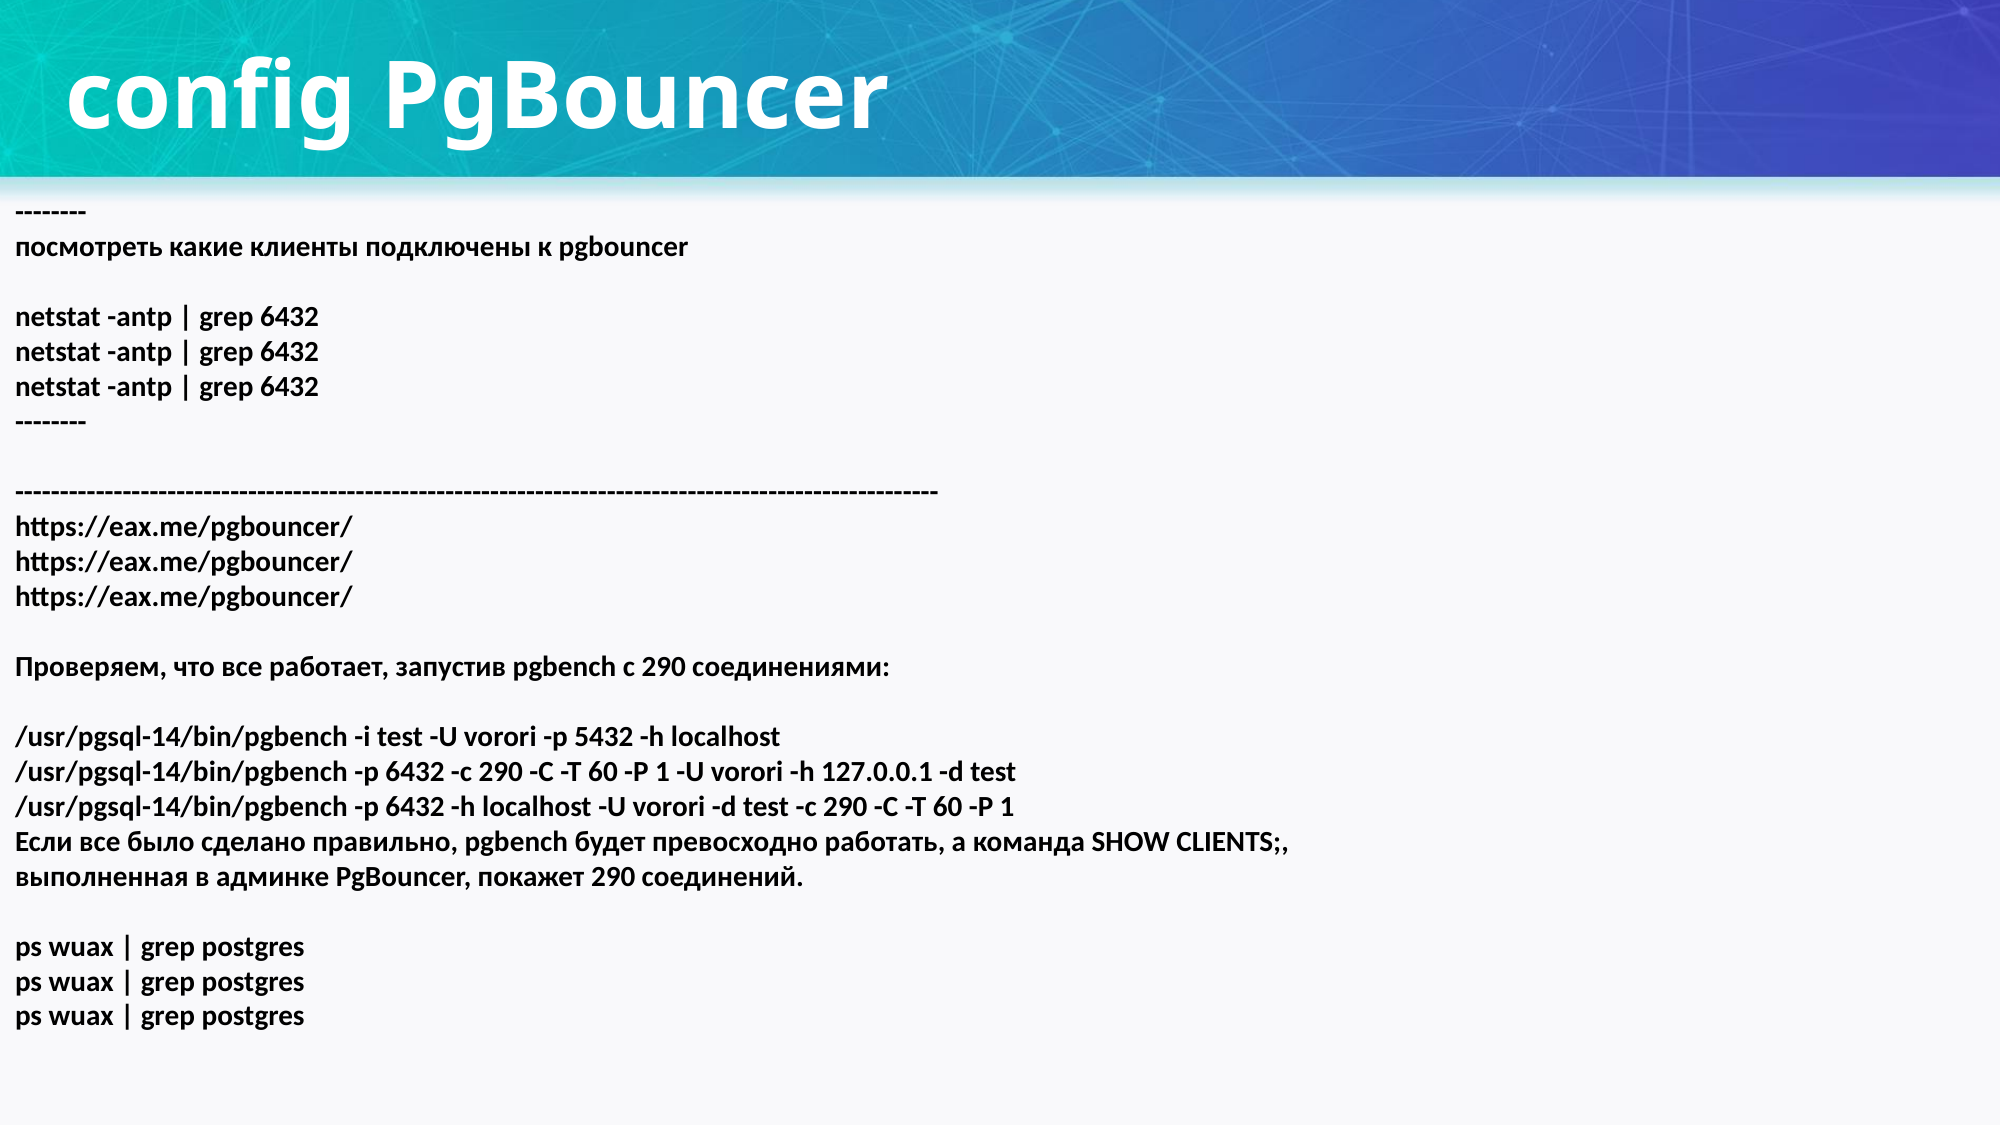

config PgBouncer
--------
посмотреть какие клиенты подключены к pgbouncer
netstat -antp | grep 6432
netstat -antp | grep 6432
netstat -antp | grep 6432
--------
-------------------------------------------------------------------------------------------------------
https://eax.me/pgbouncer/
https://eax.me/pgbouncer/
https://eax.me/pgbouncer/
Проверяем, что все работает, запустив pgbench с 290 соединениями:
/usr/pgsql-14/bin/pgbench -i test -U vorori -p 5432 -h localhost
/usr/pgsql-14/bin/pgbench -p 6432 -c 290 -C -T 60 -P 1 -U vorori -h 127.0.0.1 -d test
/usr/pgsql-14/bin/pgbench -p 6432 -h localhost -U vorori -d test -c 290 -C -T 60 -P 1
Если все было сделано правильно, pgbench будет превосходно работать, а команда SHOW CLIENTS;,
выполненная в админке PgBouncer, покажет 290 соединений.
ps wuax | grep postgres
ps wuax | grep postgres
ps wuax | grep postgres